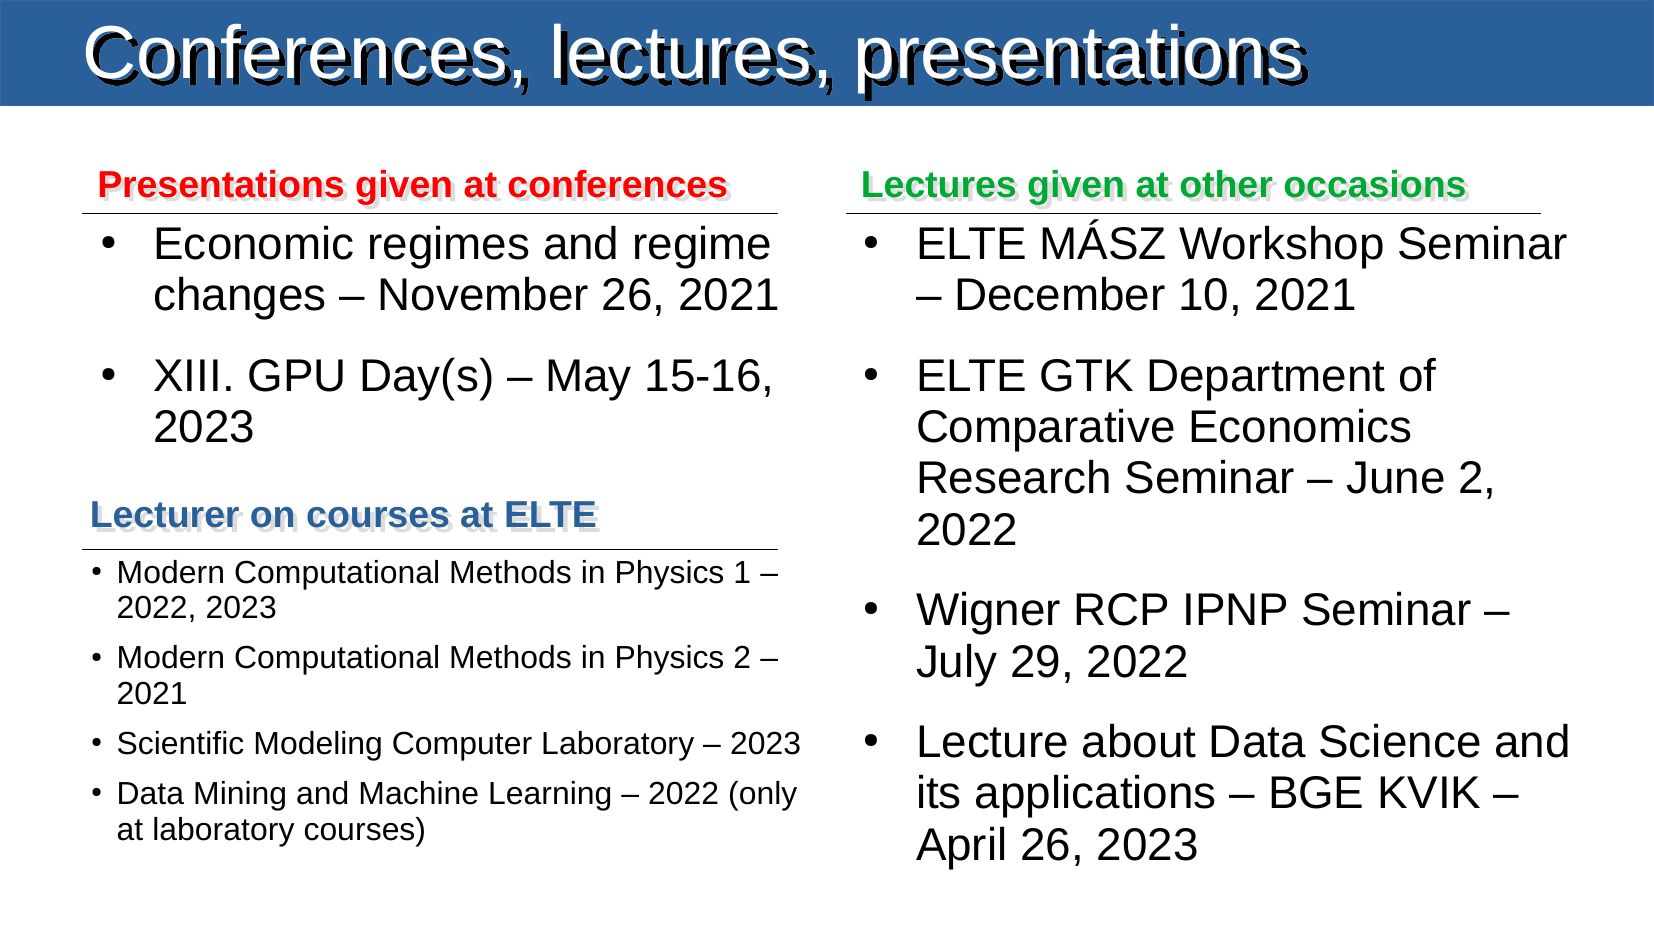

Conferences, lectures, presentations
Presentations given at conferences
Lectures given at other occasions
# Economic regimes and regime changes – November 26, 2021
XIII. GPU Day(s) – May 15-16, 2023
ELTE MÁSZ Workshop Seminar – December 10, 2021
ELTE GTK Department of Comparative Economics Research Seminar – June 2, 2022
Wigner RCP IPNP Seminar – July 29, 2022
Lecture about Data Science and its applications – BGE KVIK – April 26, 2023
Lecturer on courses at ELTE
Modern Computational Methods in Physics 1 – 2022, 2023
Modern Computational Methods in Physics 2 – 2021
Scientific Modeling Computer Laboratory – 2023
Data Mining and Machine Learning – 2022 (only at laboratory courses)